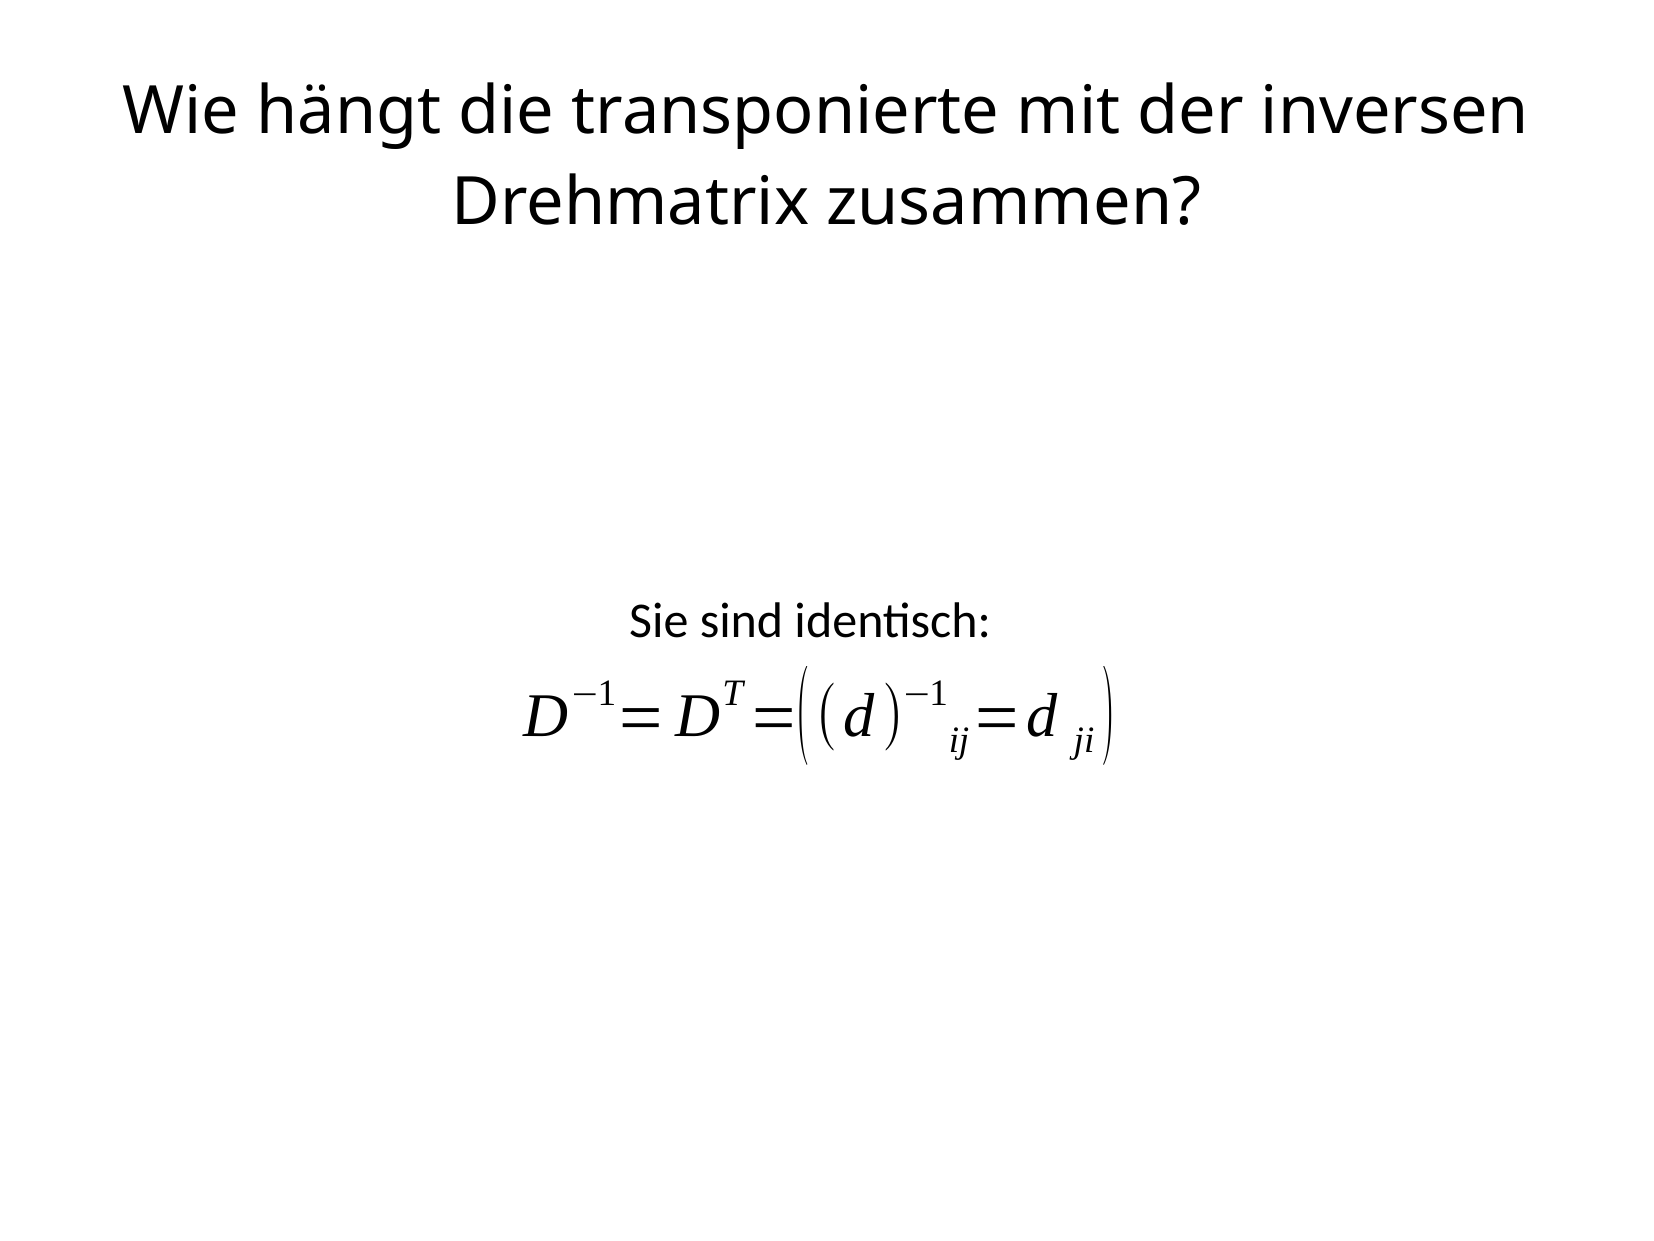

# Wie hängt die transponierte mit der inversen Drehmatrix zusammen?
Sie sind identisch: